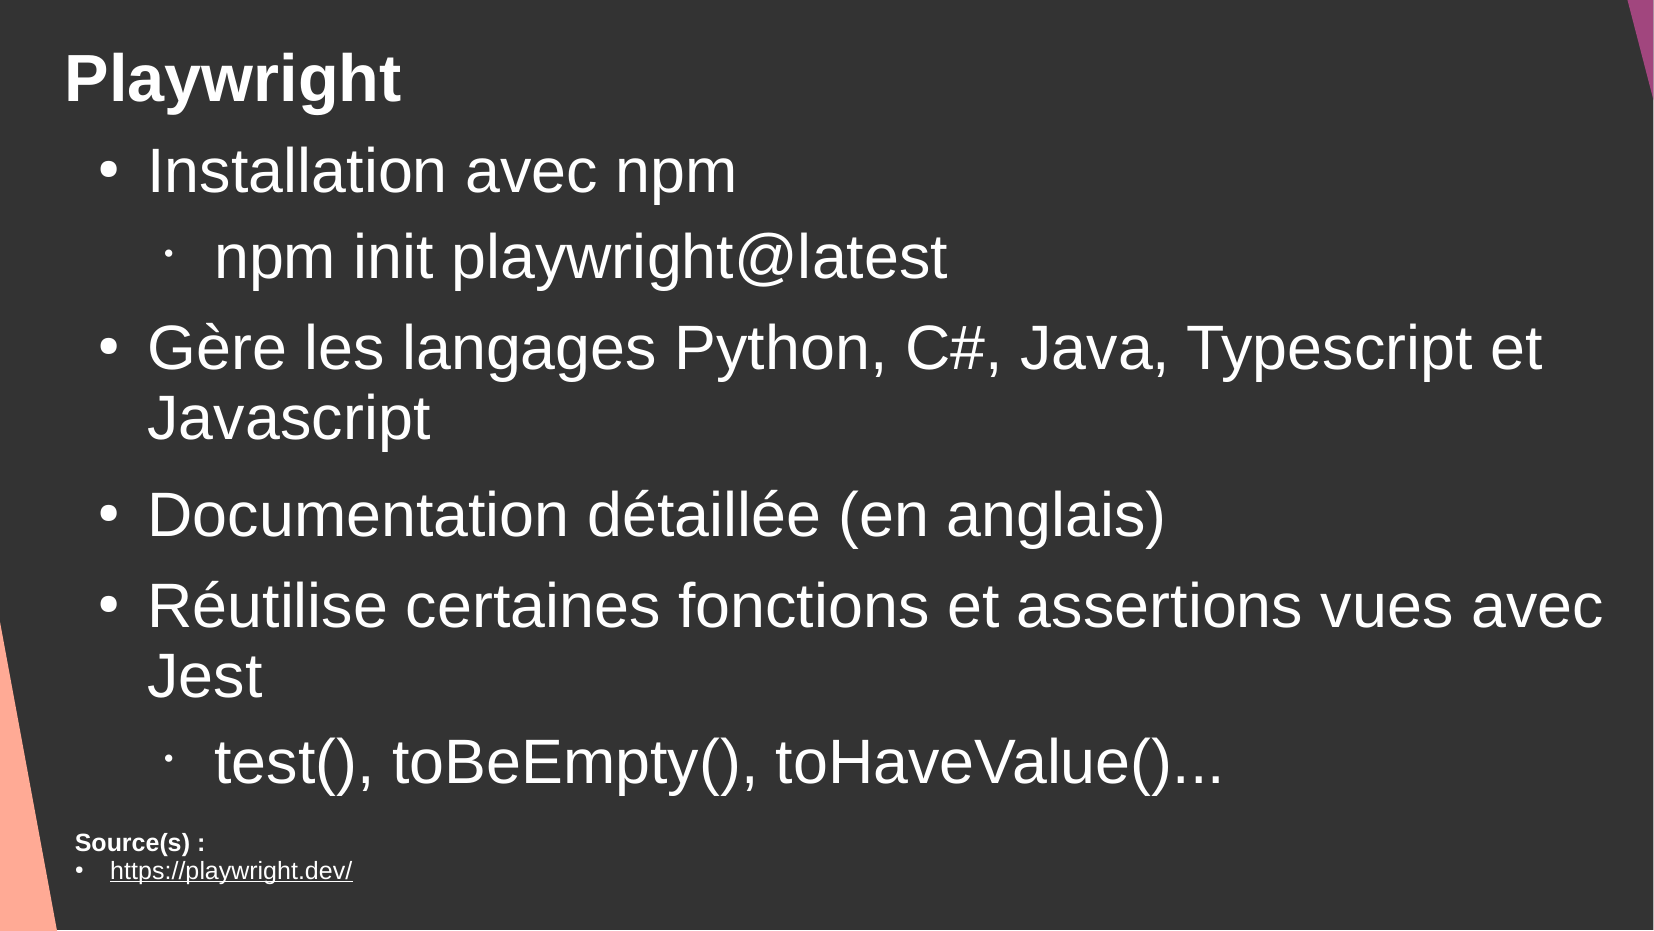

# Playwright
Installation avec npm
npm init playwright@latest
Gère les langages Python, C#, Java, Typescript et Javascript
Documentation détaillée (en anglais)
Réutilise certaines fonctions et assertions vues avec Jest
test(), toBeEmpty(), toHaveValue()...
Source(s) :
https://playwright.dev/